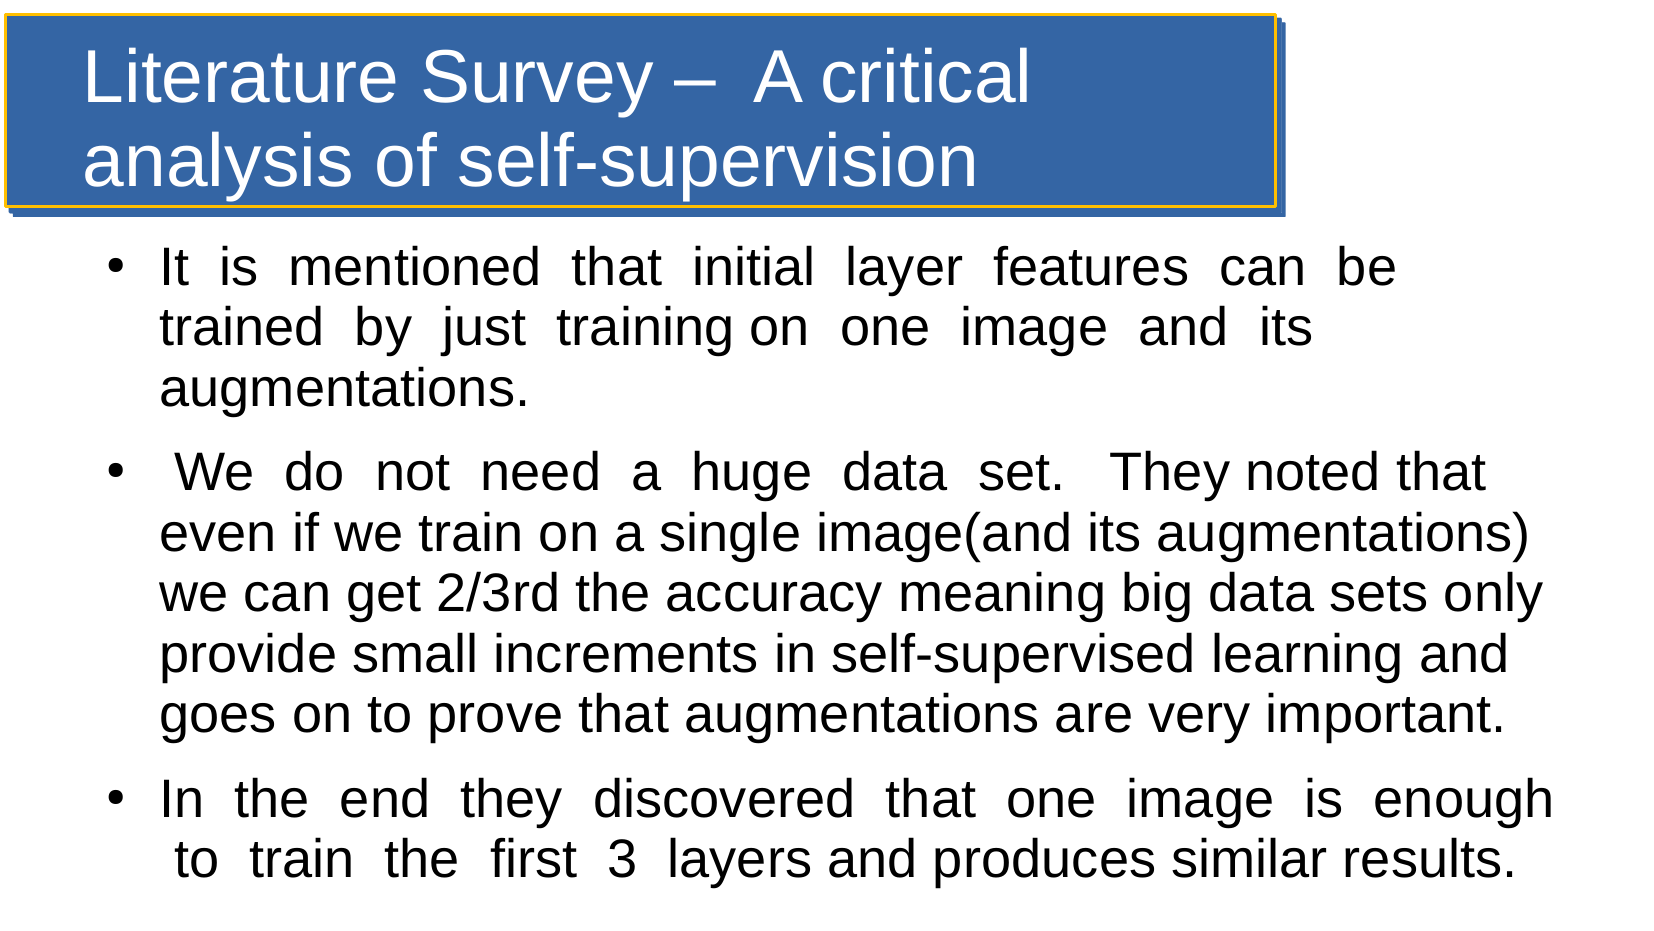

# Literature Survey – A critical analysis of self-supervision
It is mentioned that initial layer features can be trained by just training on one image and its augmentations.
 We do not need a huge data set. They noted that even if we train on a single image(and its augmentations) we can get 2/3rd the accuracy meaning big data sets only provide small increments in self-supervised learning and goes on to prove that augmentations are very important.
In the end they discovered that one image is enough to train the first 3 layers and produces similar results.